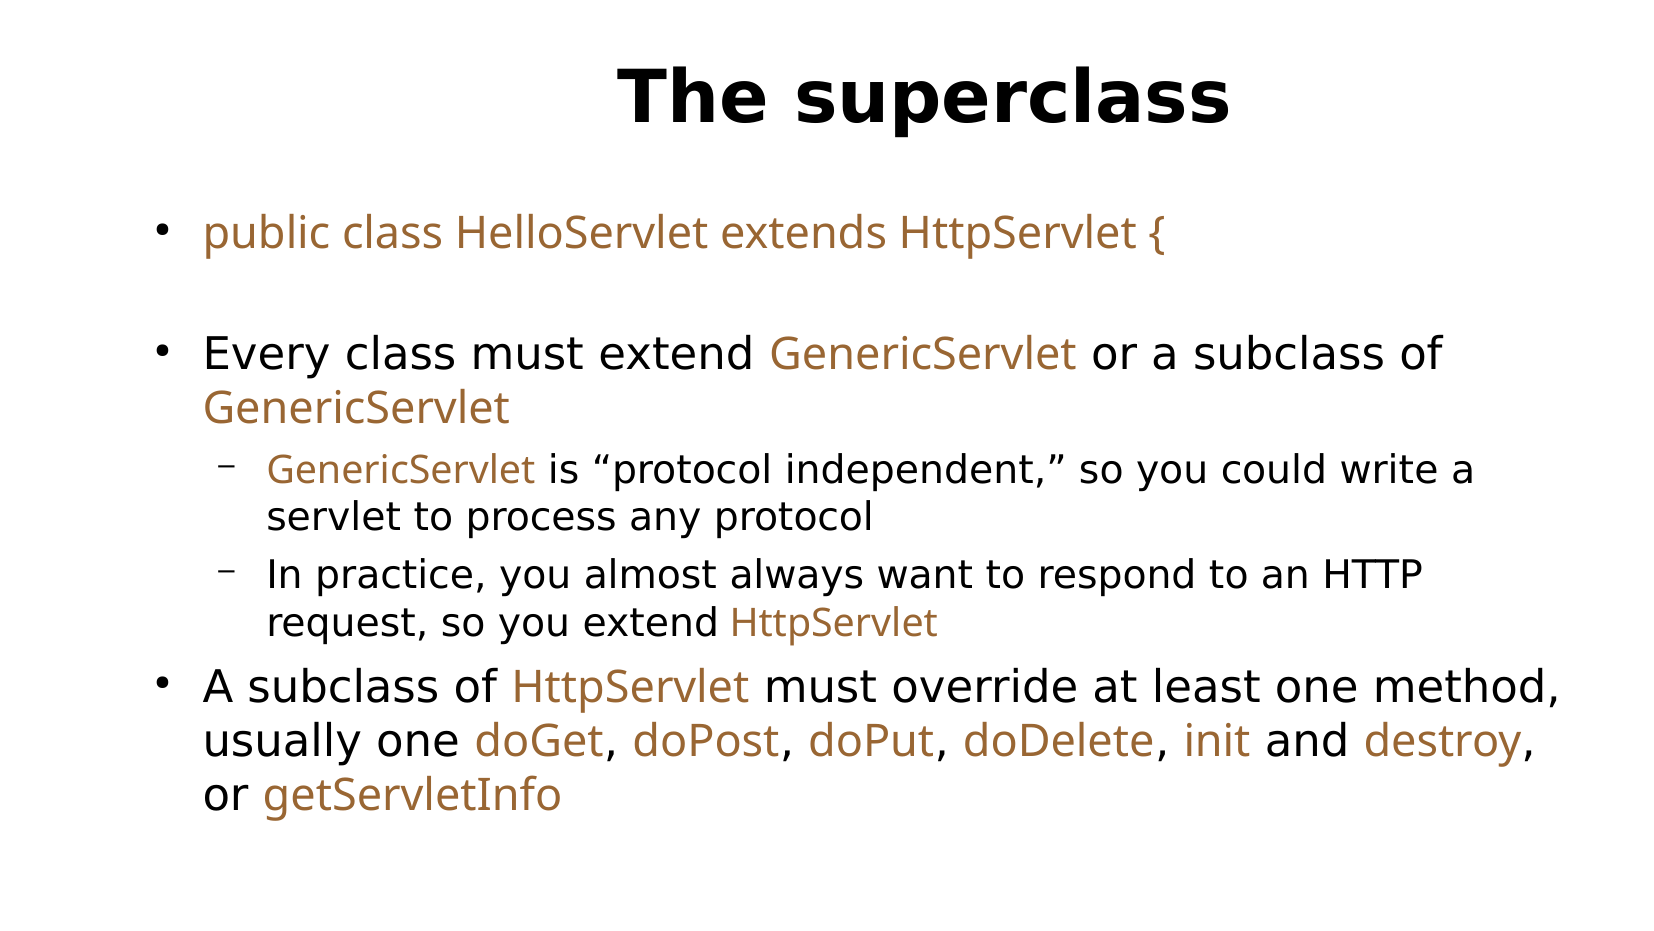

# The superclass
public class HelloServlet extends HttpServlet {
Every class must extend GenericServlet or a subclass of GenericServlet
GenericServlet is “protocol independent,” so you could write a servlet to process any protocol
In practice, you almost always want to respond to an HTTP request, so you extend HttpServlet
A subclass of HttpServlet must override at least one method, usually one doGet, doPost, doPut, doDelete, init and destroy, or getServletInfo